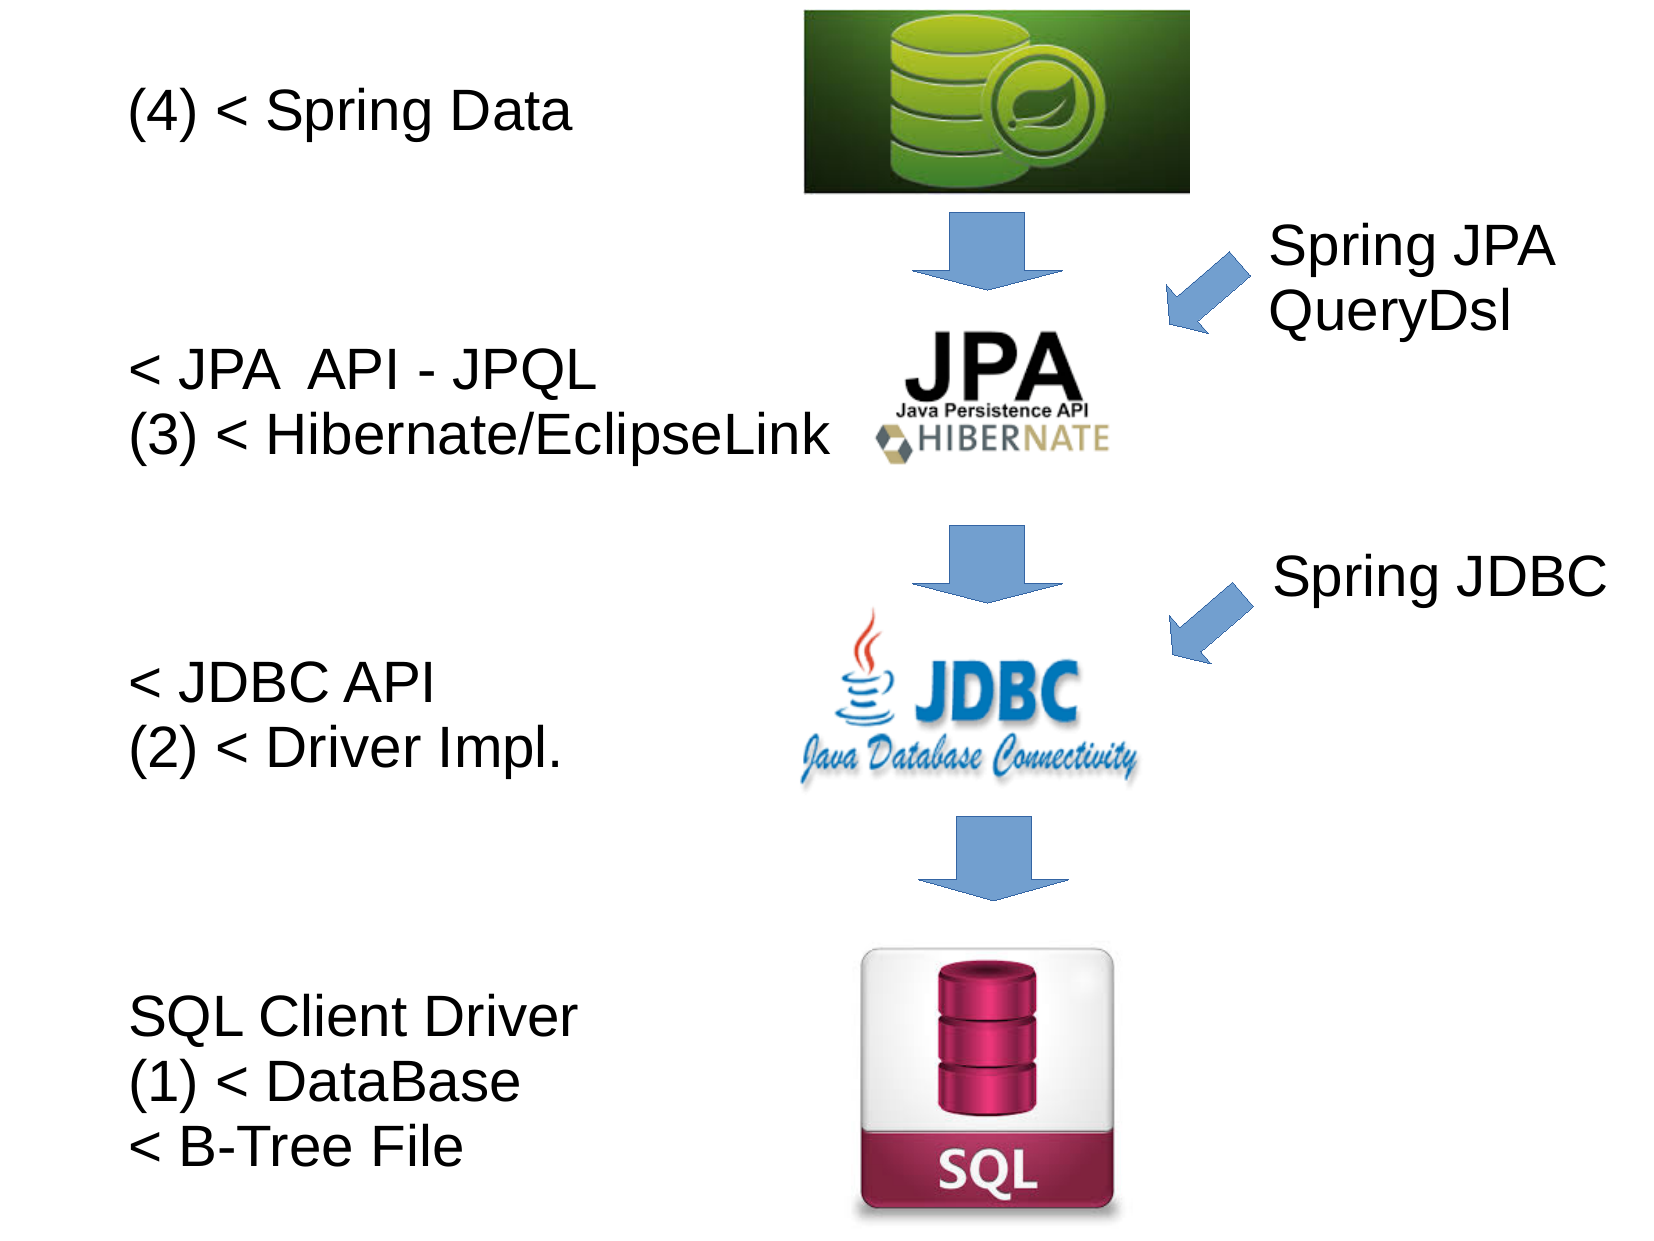

(4) < Spring Data
Spring JPA
QueryDsl
< JPA API - JPQL
(3) < Hibernate/EclipseLink
Spring JDBC
< JDBC API
(2) < Driver Impl.
SQL Client Driver
(1) < DataBase
< B-Tree File